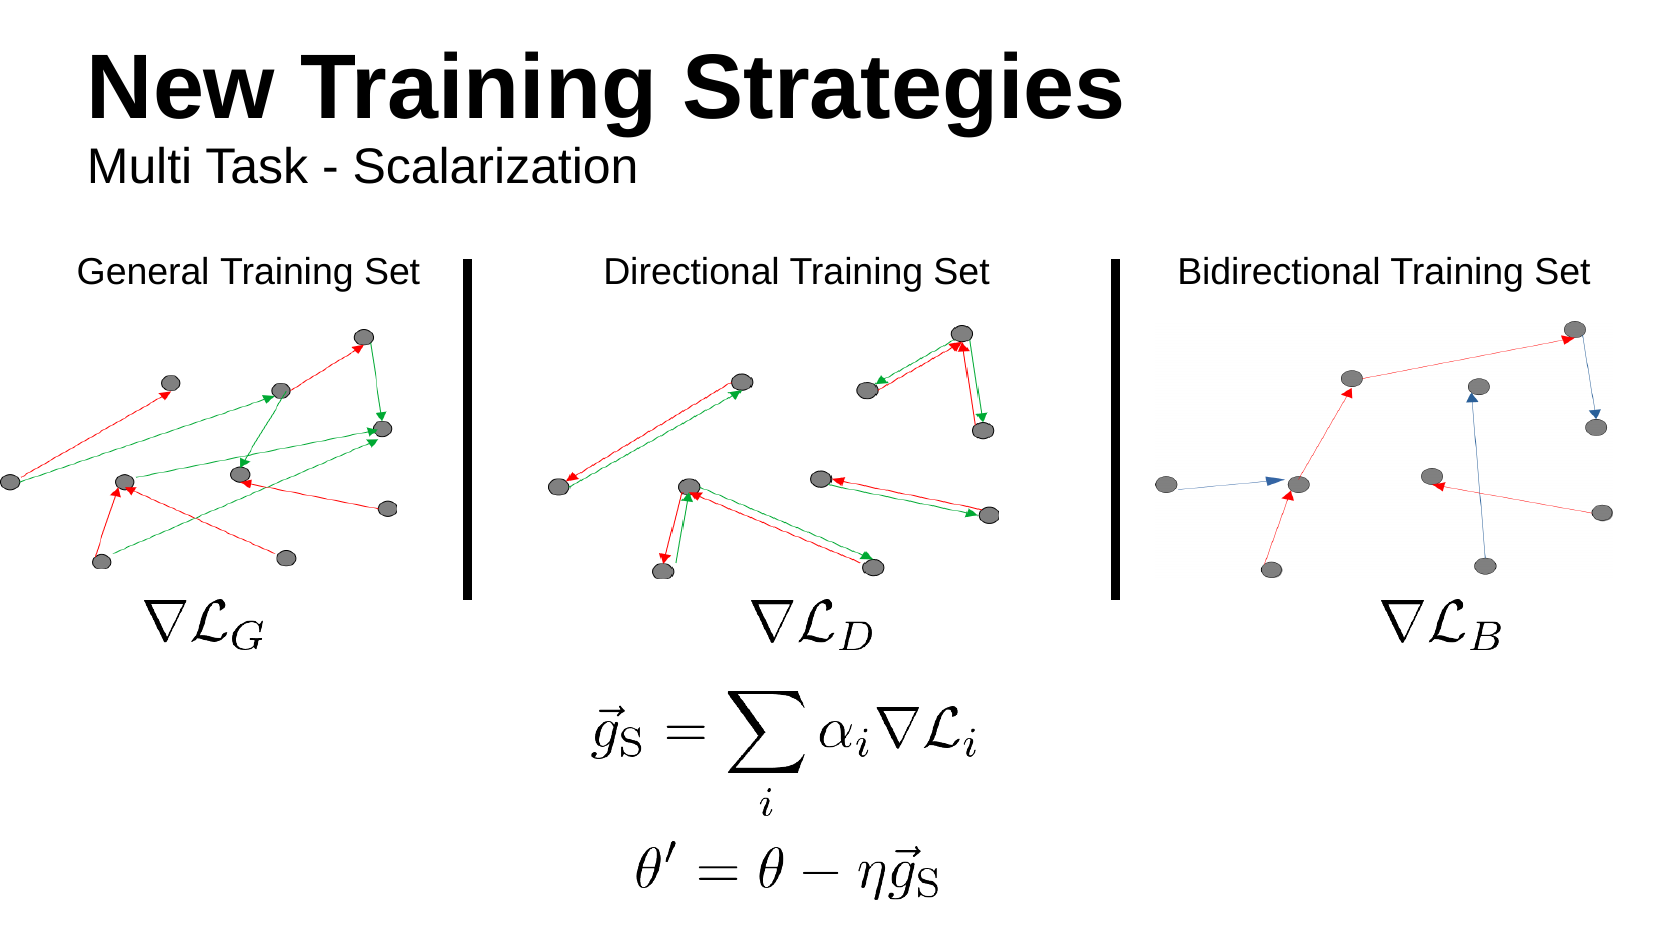

# New Training Strategies Multi Task - Scalarization
Bidirectional Training Set
General Training Set
Directional Training Set